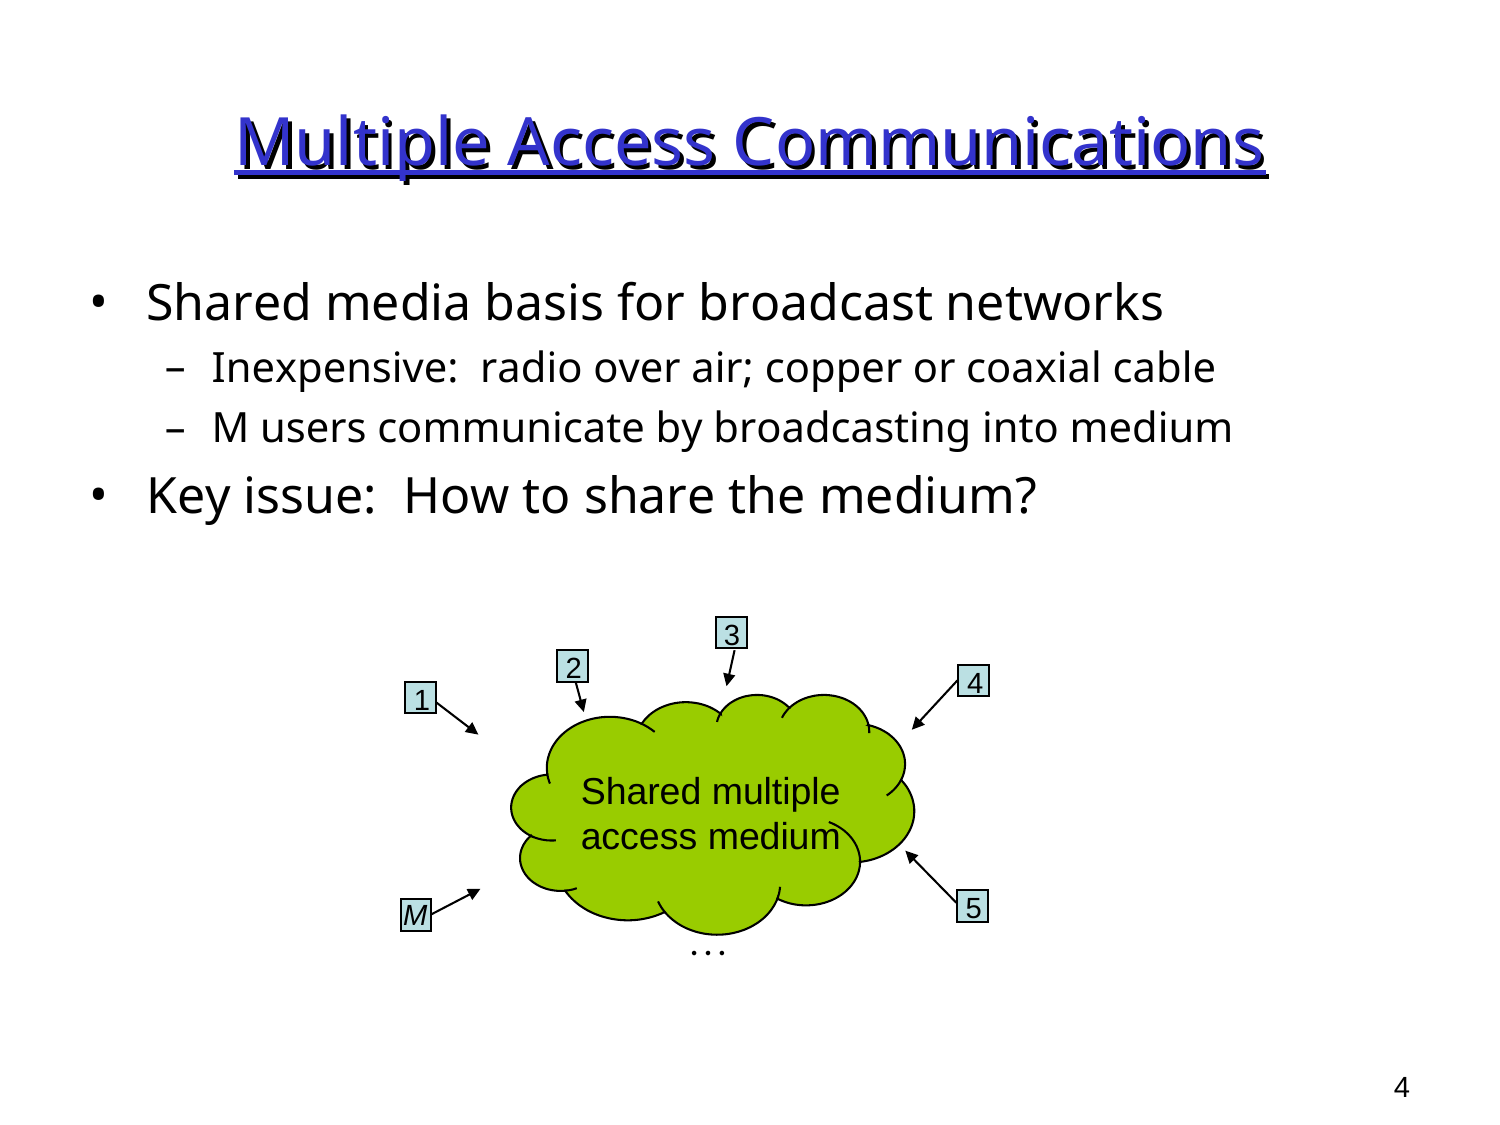

# Multiple Access Communications
Shared media basis for broadcast networks
Inexpensive: radio over air; copper or coaxial cable
M users communicate by broadcasting into medium
Key issue: How to share the medium?
3
2
4
1
Shared multiple
access medium
5
M

4